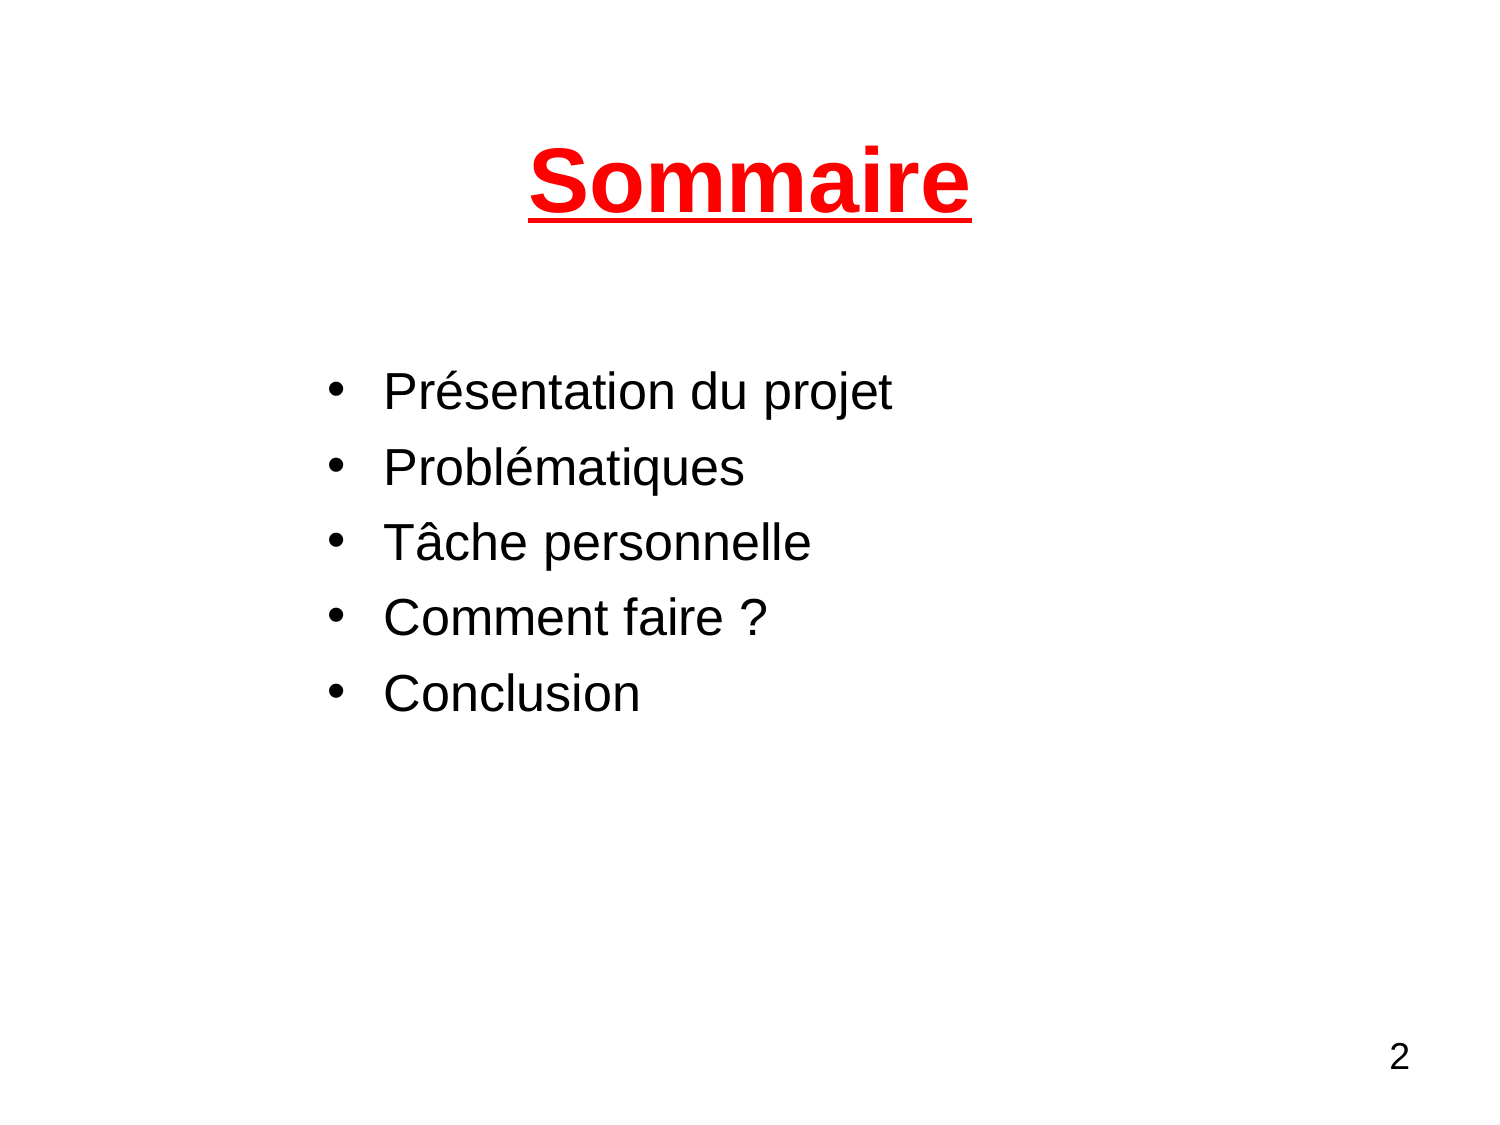

Sommaire
Présentation du projet
Problématiques
Tâche personnelle
Comment faire ?
Conclusion
2